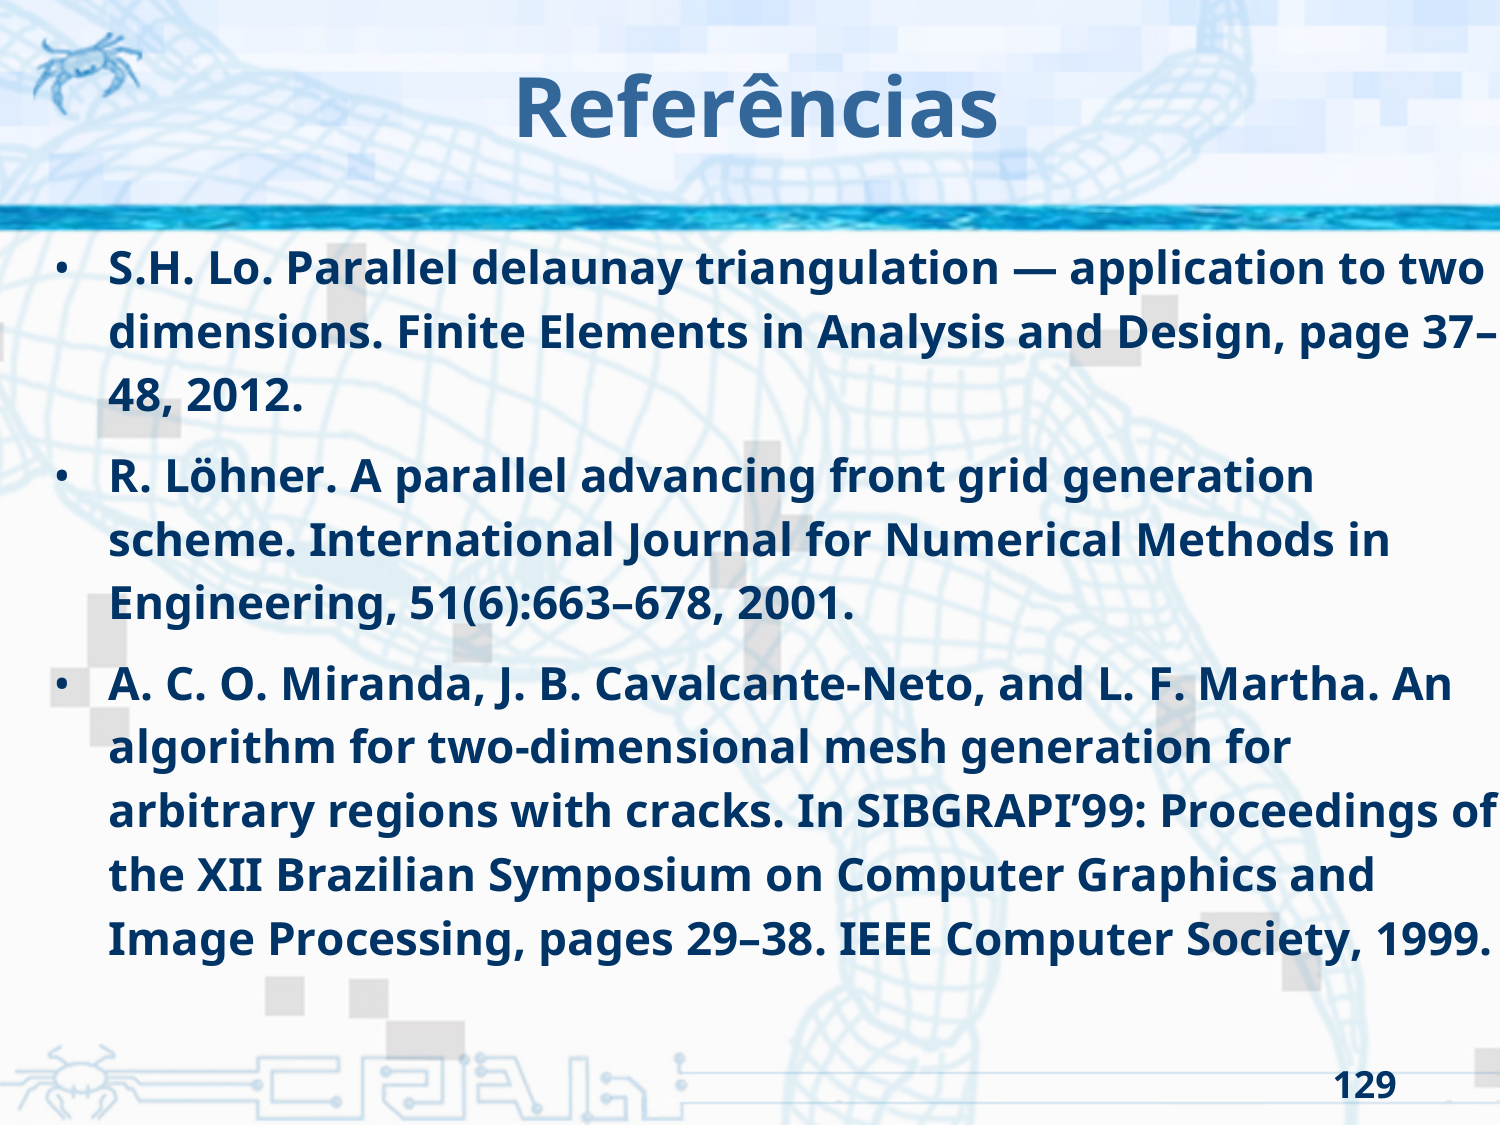

# Referências
S.H. Lo. Parallel delaunay triangulation — application to two dimensions. Finite Elements in Analysis and Design, page 37–48, 2012.
R. Löhner. A parallel advancing front grid generation scheme. International Journal for Numerical Methods in Engineering, 51(6):663–678, 2001.
A. C. O. Miranda, J. B. Cavalcante-Neto, and L. F. Martha. An algorithm for two-dimensional mesh generation for arbitrary regions with cracks. In SIBGRAPI’99: Proceedings of the XII Brazilian Symposium on Computer Graphics and Image Processing, pages 29–38. IEEE Computer Society, 1999.